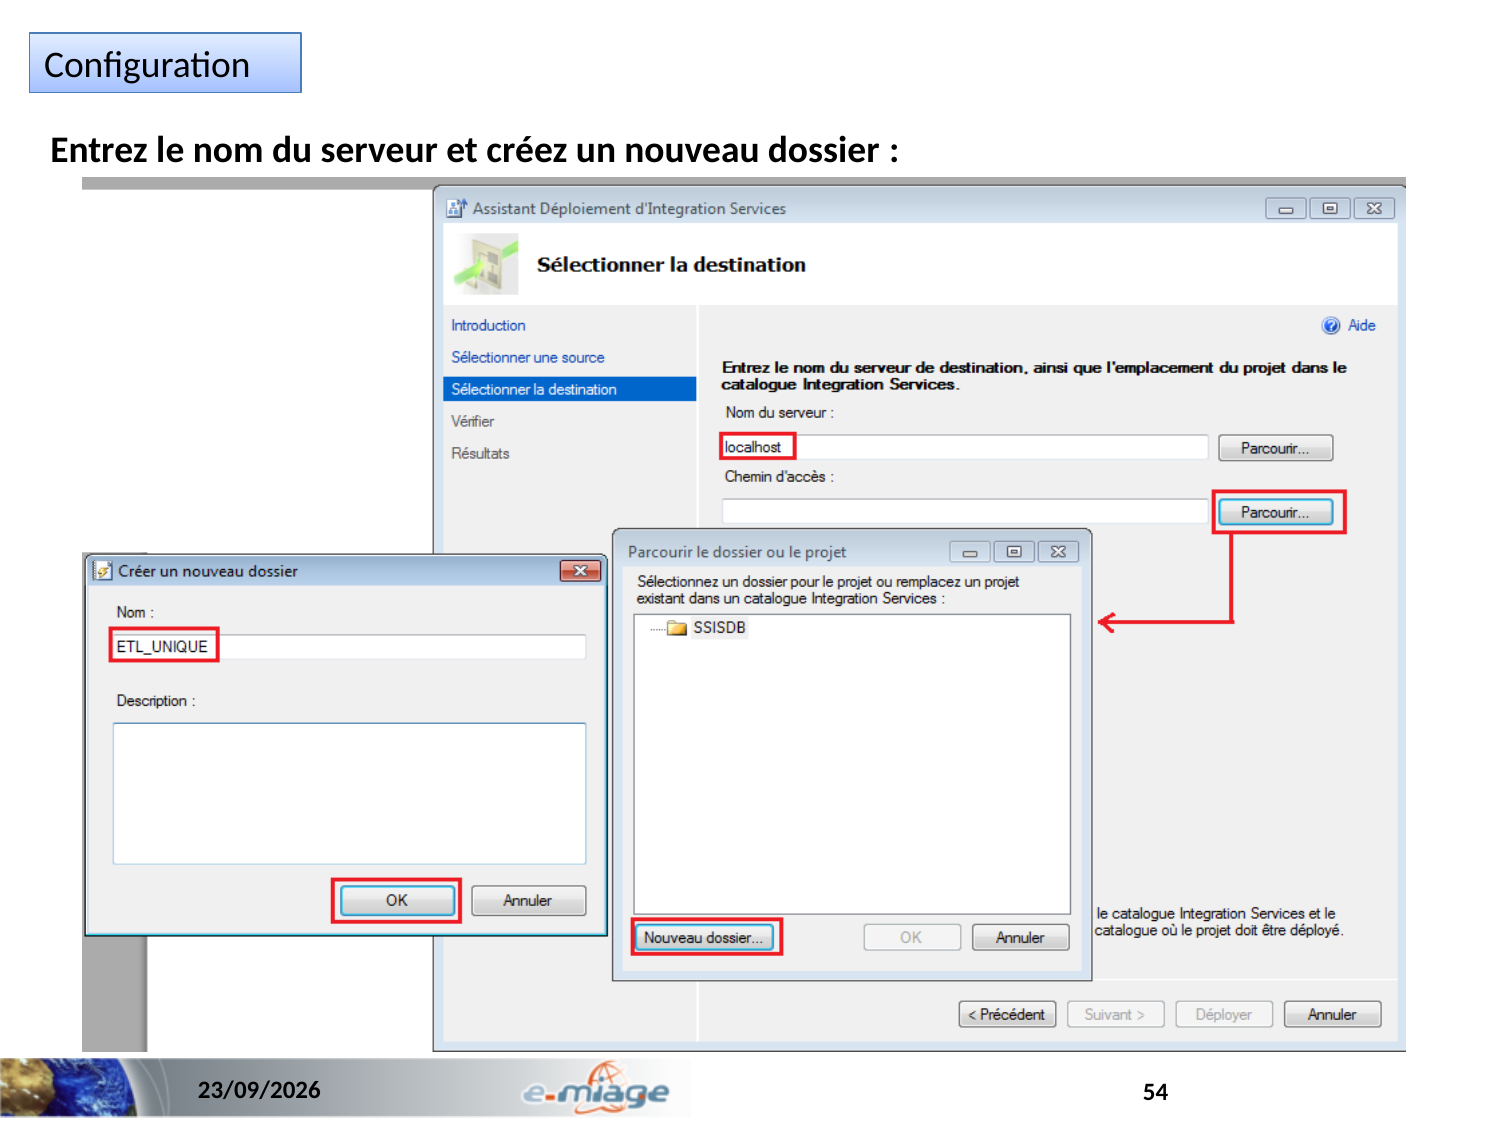

Configuration
Entrez le nom du serveur et créez un nouveau dossier :